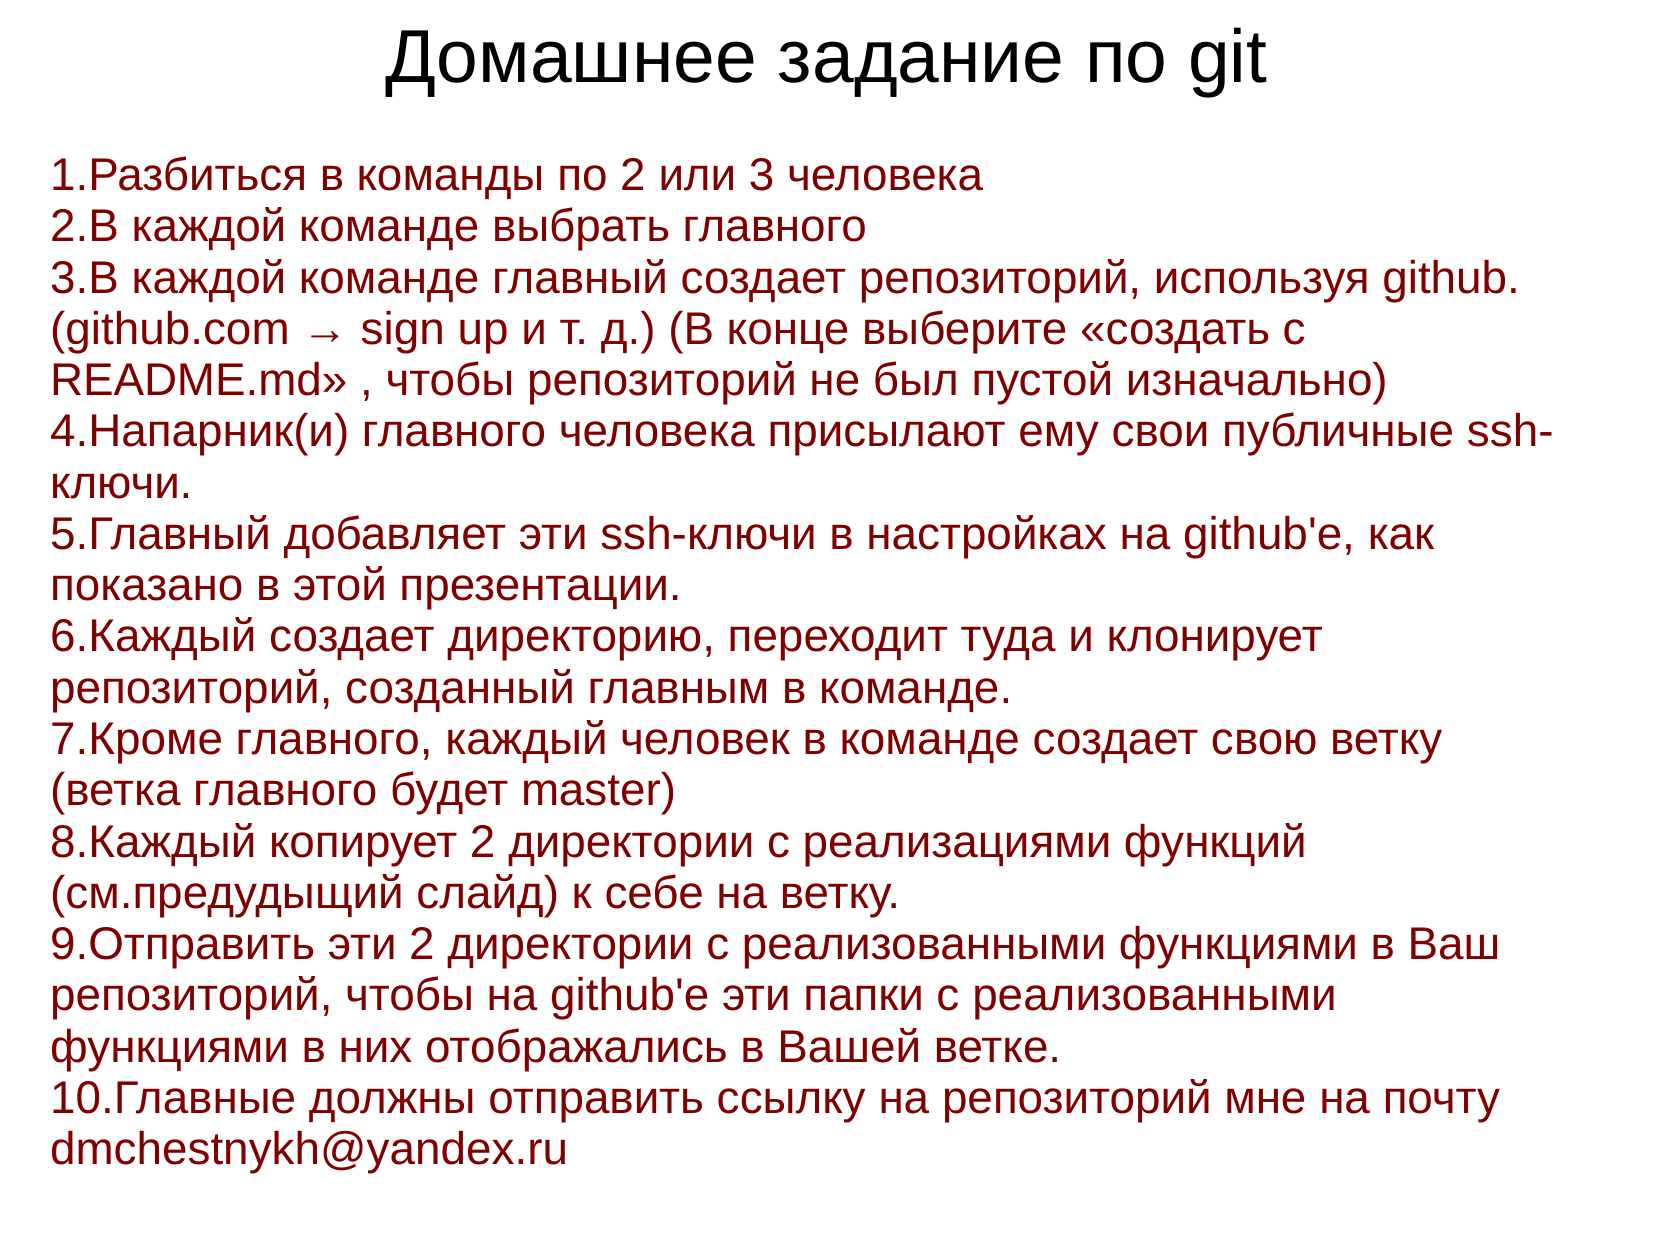

# Домашнее задание по git
1.Разбиться в команды по 2 или 3 человека
2.В каждой команде выбрать главного
3.В каждой команде главный создает репозиторий, используя github. (github.com → sign up и т. д.) (В конце выберите «создать с README.md» , чтобы репозиторий не был пустой изначально)
4.Напарник(и) главного человека присылают ему свои публичные ssh-ключи.
5.Главный добавляет эти ssh-ключи в настройках на github'e, как показано в этой презентации.
6.Каждый создает директорию, переходит туда и клонирует репозиторий, созданный главным в команде.
7.Кроме главного, каждый человек в команде создает свою ветку (ветка главного будет master)
8.Каждый копирует 2 директории с реализациями функций (см.предудыщий слайд) к себе на ветку.
9.Отправить эти 2 директории с реализованными функциями в Ваш репозиторий, чтобы на github'e эти папки с реализованными функциями в них отображались в Вашей ветке.
10.Главные должны отправить ссылку на репозиторий мне на почту
dmchestnykh@yandex.ru